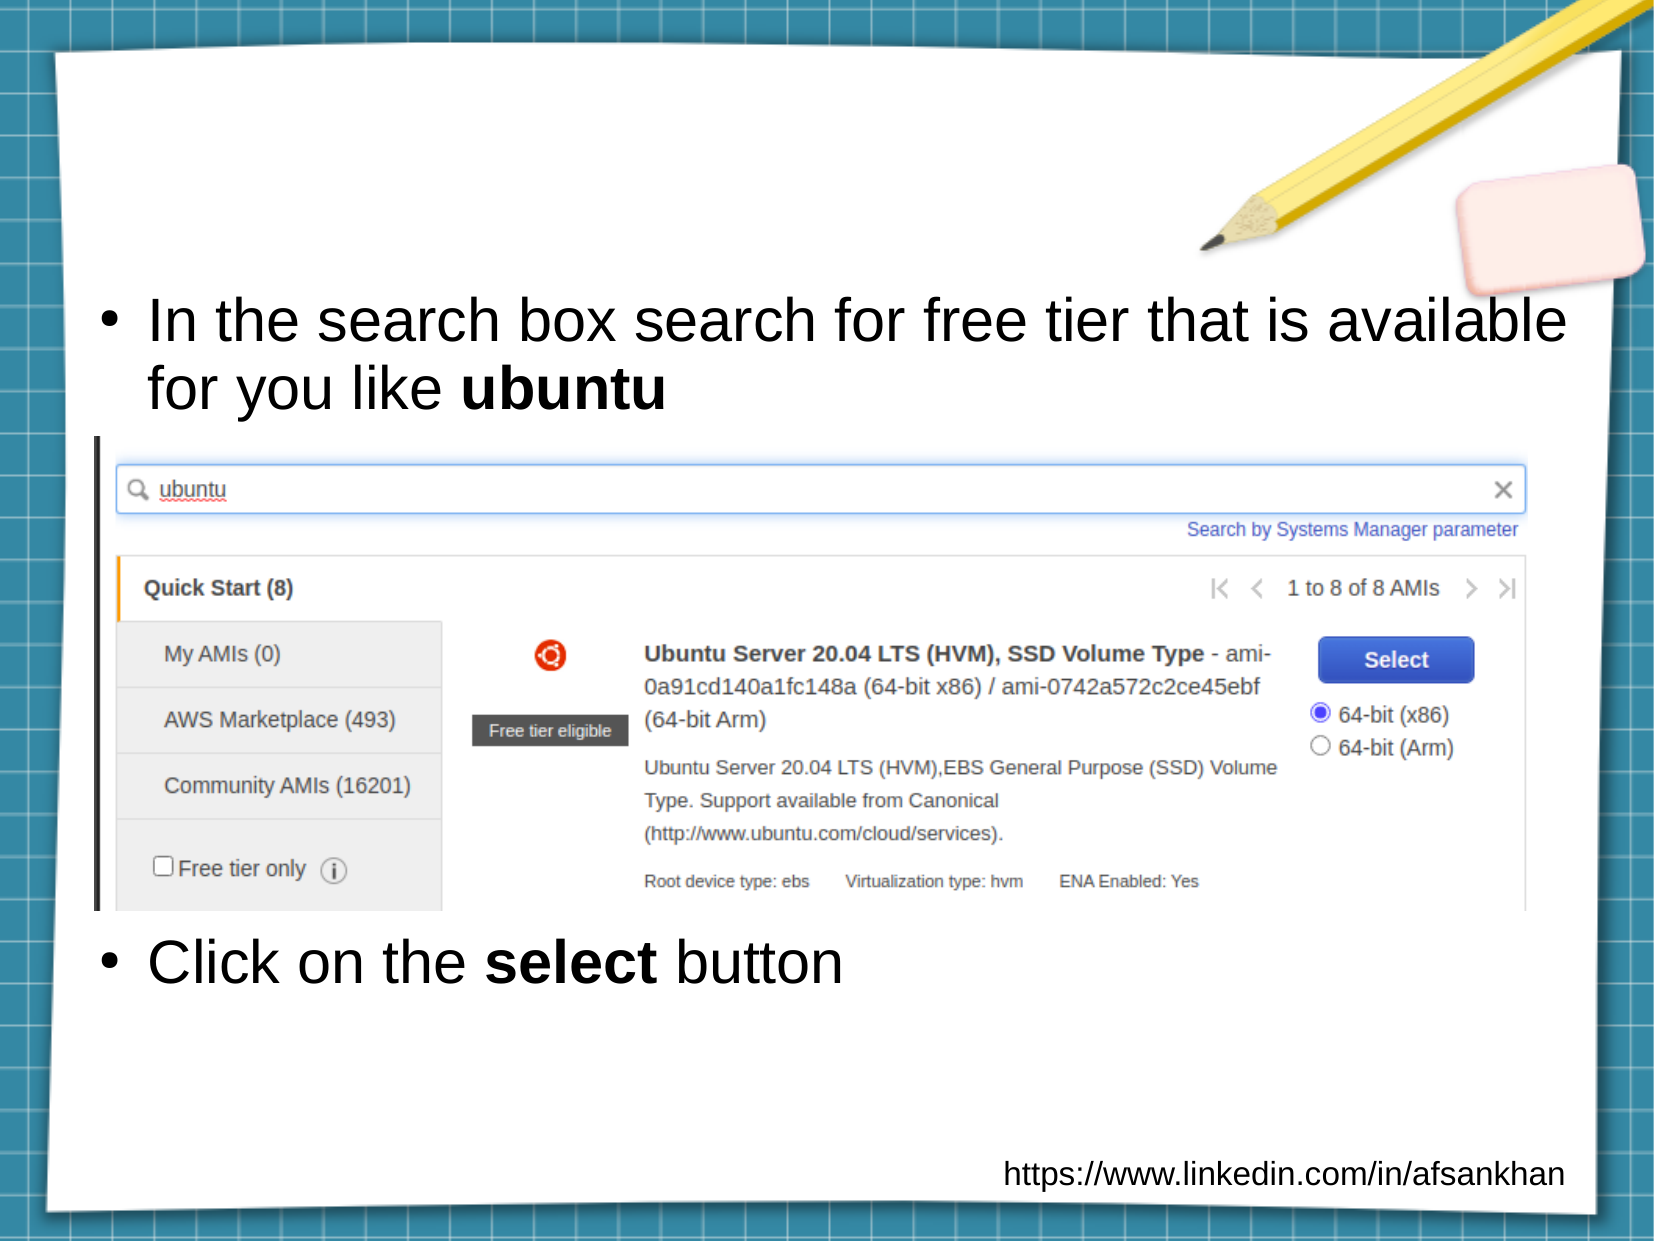

# In the search box search for free tier that is available for you like ubuntu
Click on the select button
https://www.linkedin.com/in/afsankhan